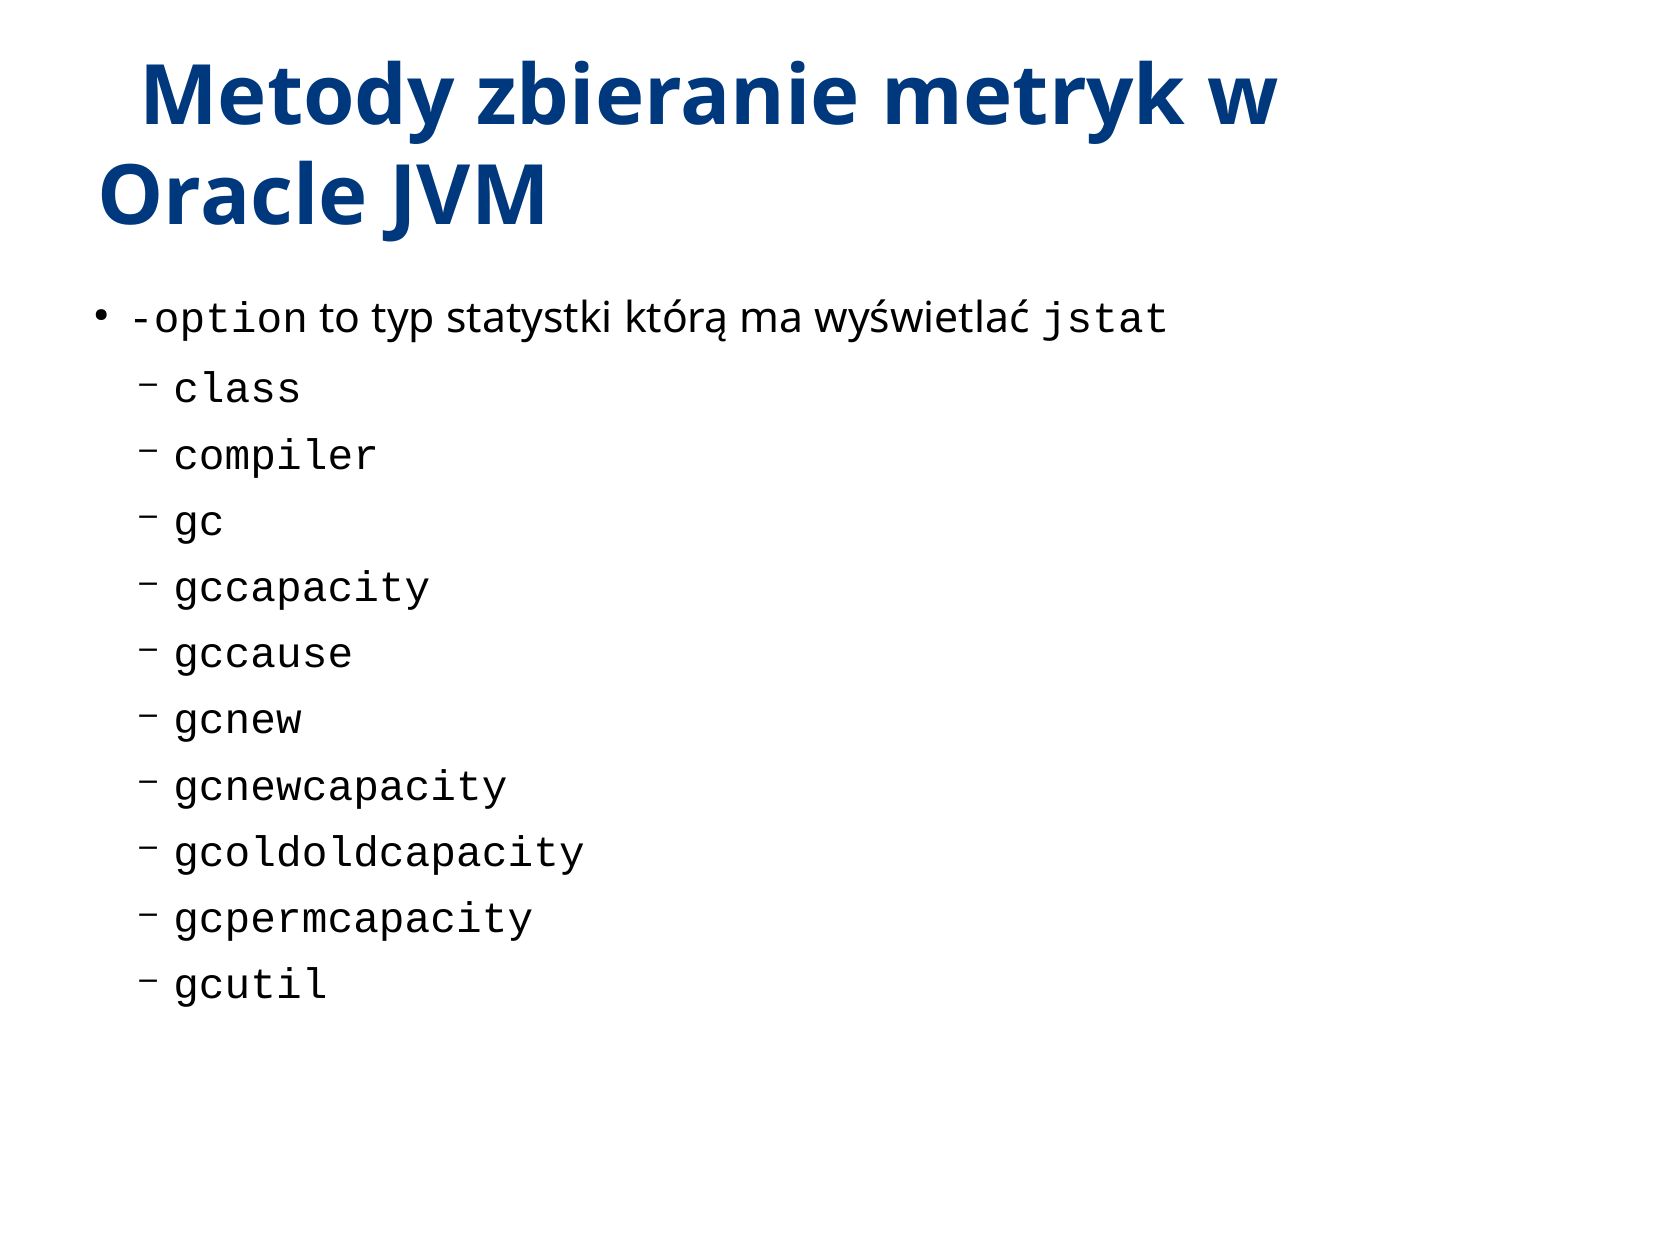

# Metody zbieranie metryk w Oracle JVM
-option to typ statystki którą ma wyświetlać jstat
class
compiler
gc
gccapacity
gccause
gcnew
gcnewcapacity
gcoldoldcapacity
gcpermcapacity
gcutil